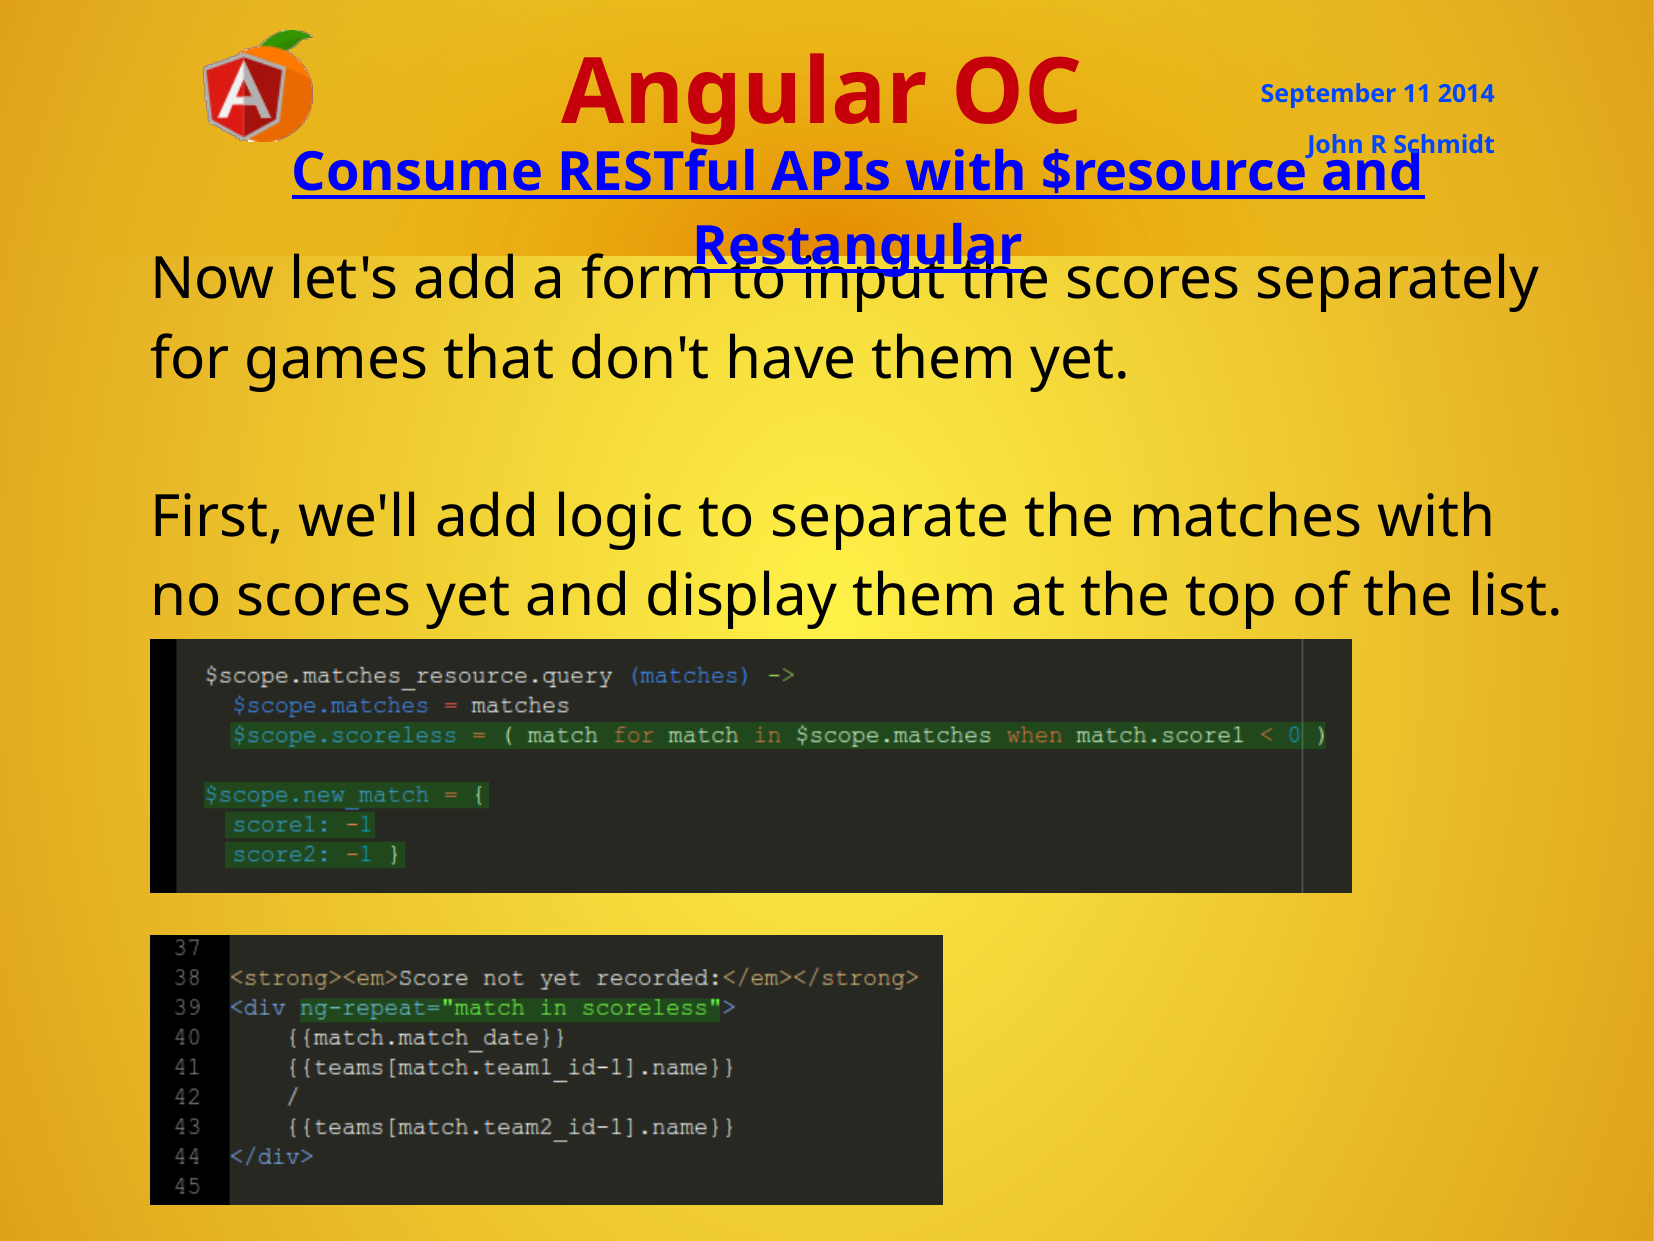

# Angular OC
September 11 2014
John R Schmidt
Consume RESTful APIs with $resource and Restangular
Now let's add a form to input the scores separately for games that don't have them yet.
First, we'll add logic to separate the matches with no scores yet and display them at the top of the list.